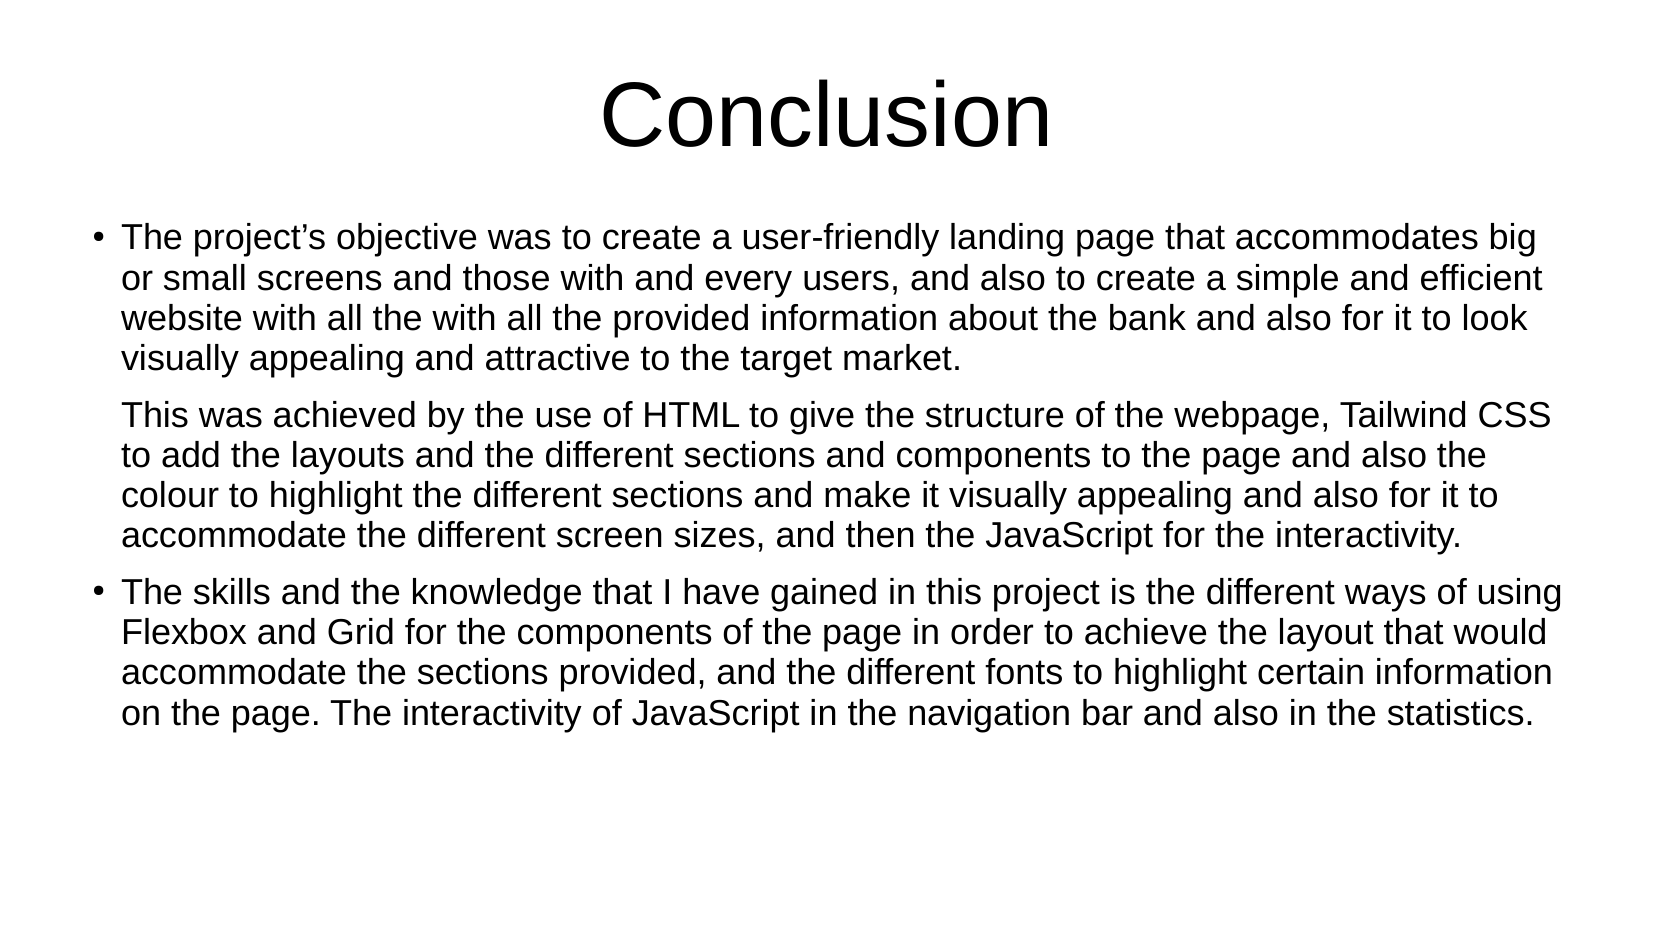

# Conclusion
The project’s objective was to create a user-friendly landing page that accommodates big or small screens and those with and every users, and also to create a simple and efficient website with all the with all the provided information about the bank and also for it to look visually appealing and attractive to the target market.
This was achieved by the use of HTML to give the structure of the webpage, Tailwind CSS to add the layouts and the different sections and components to the page and also the colour to highlight the different sections and make it visually appealing and also for it to accommodate the different screen sizes, and then the JavaScript for the interactivity.
The skills and the knowledge that I have gained in this project is the different ways of using Flexbox and Grid for the components of the page in order to achieve the layout that would accommodate the sections provided, and the different fonts to highlight certain information on the page. The interactivity of JavaScript in the navigation bar and also in the statistics.